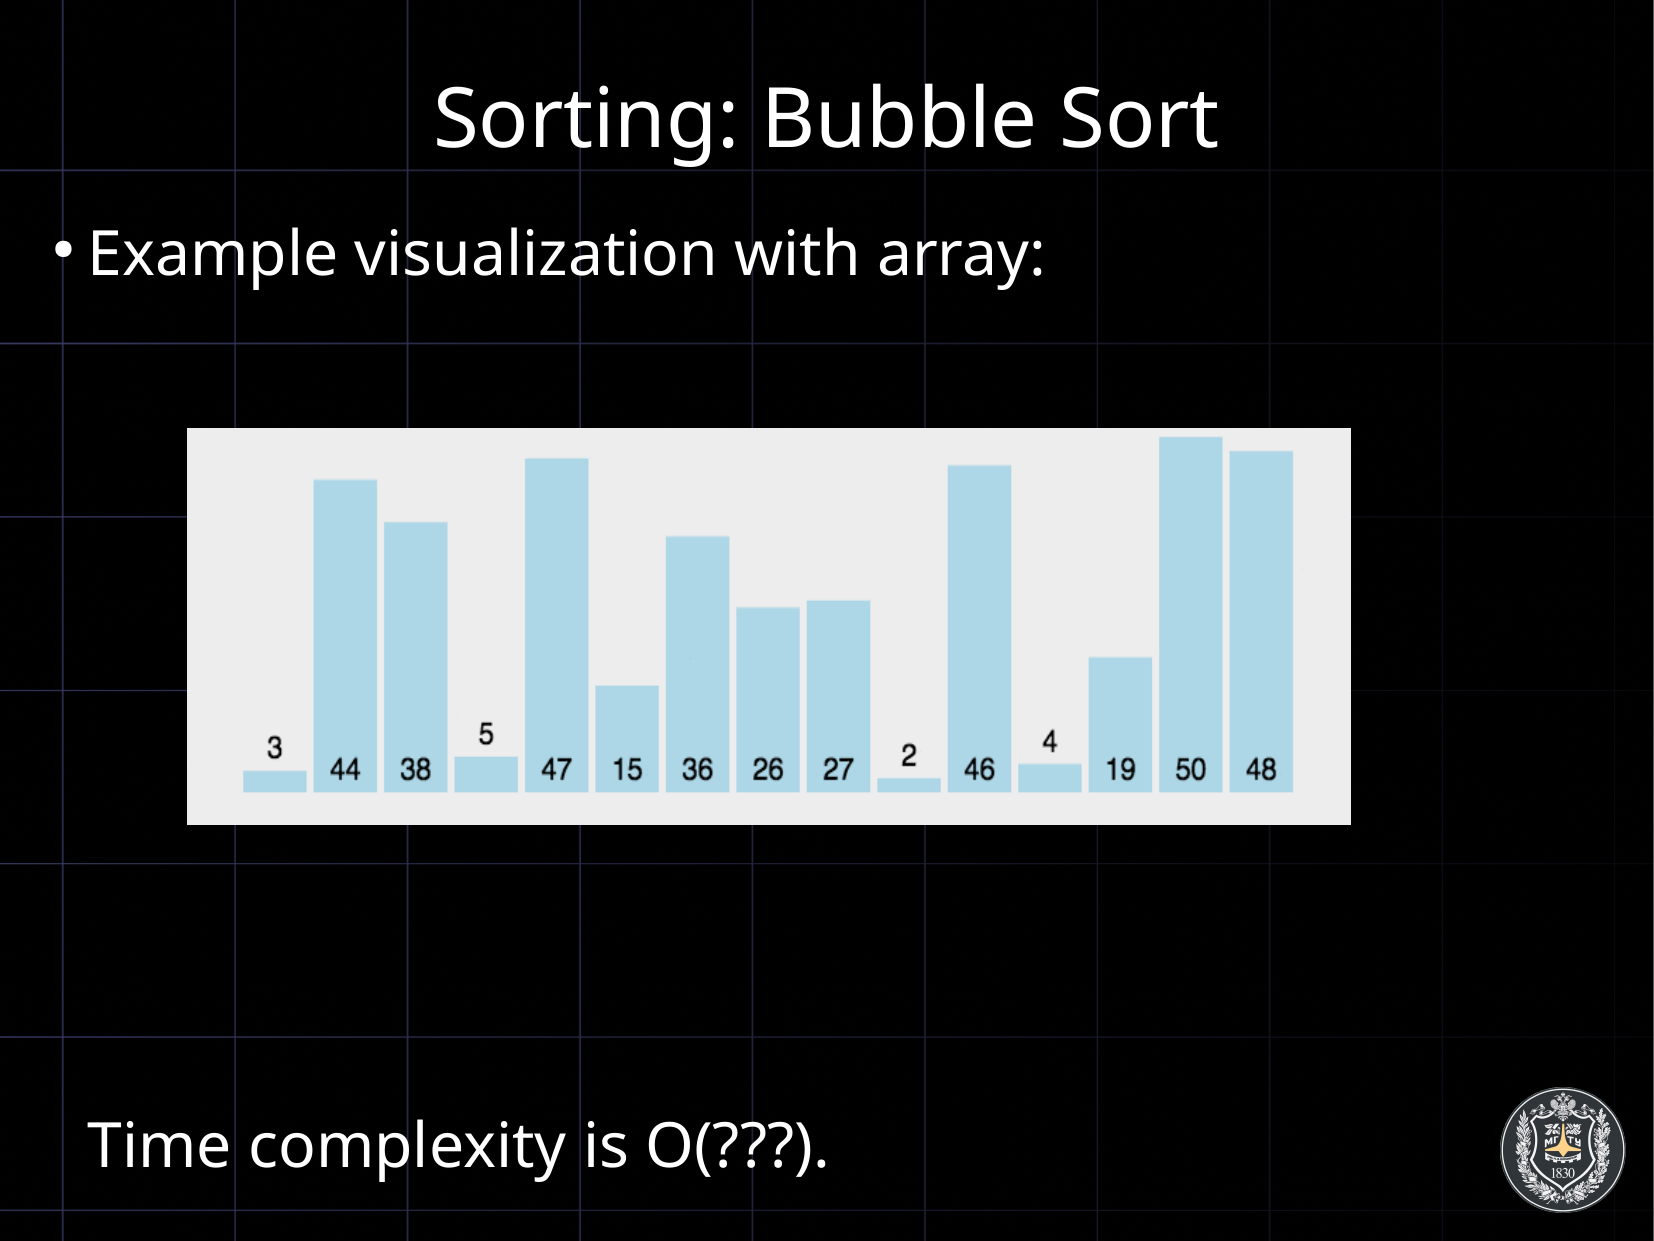

# Sorting: Bubble Sort
Example visualization with array:
Time complexity is O(???).